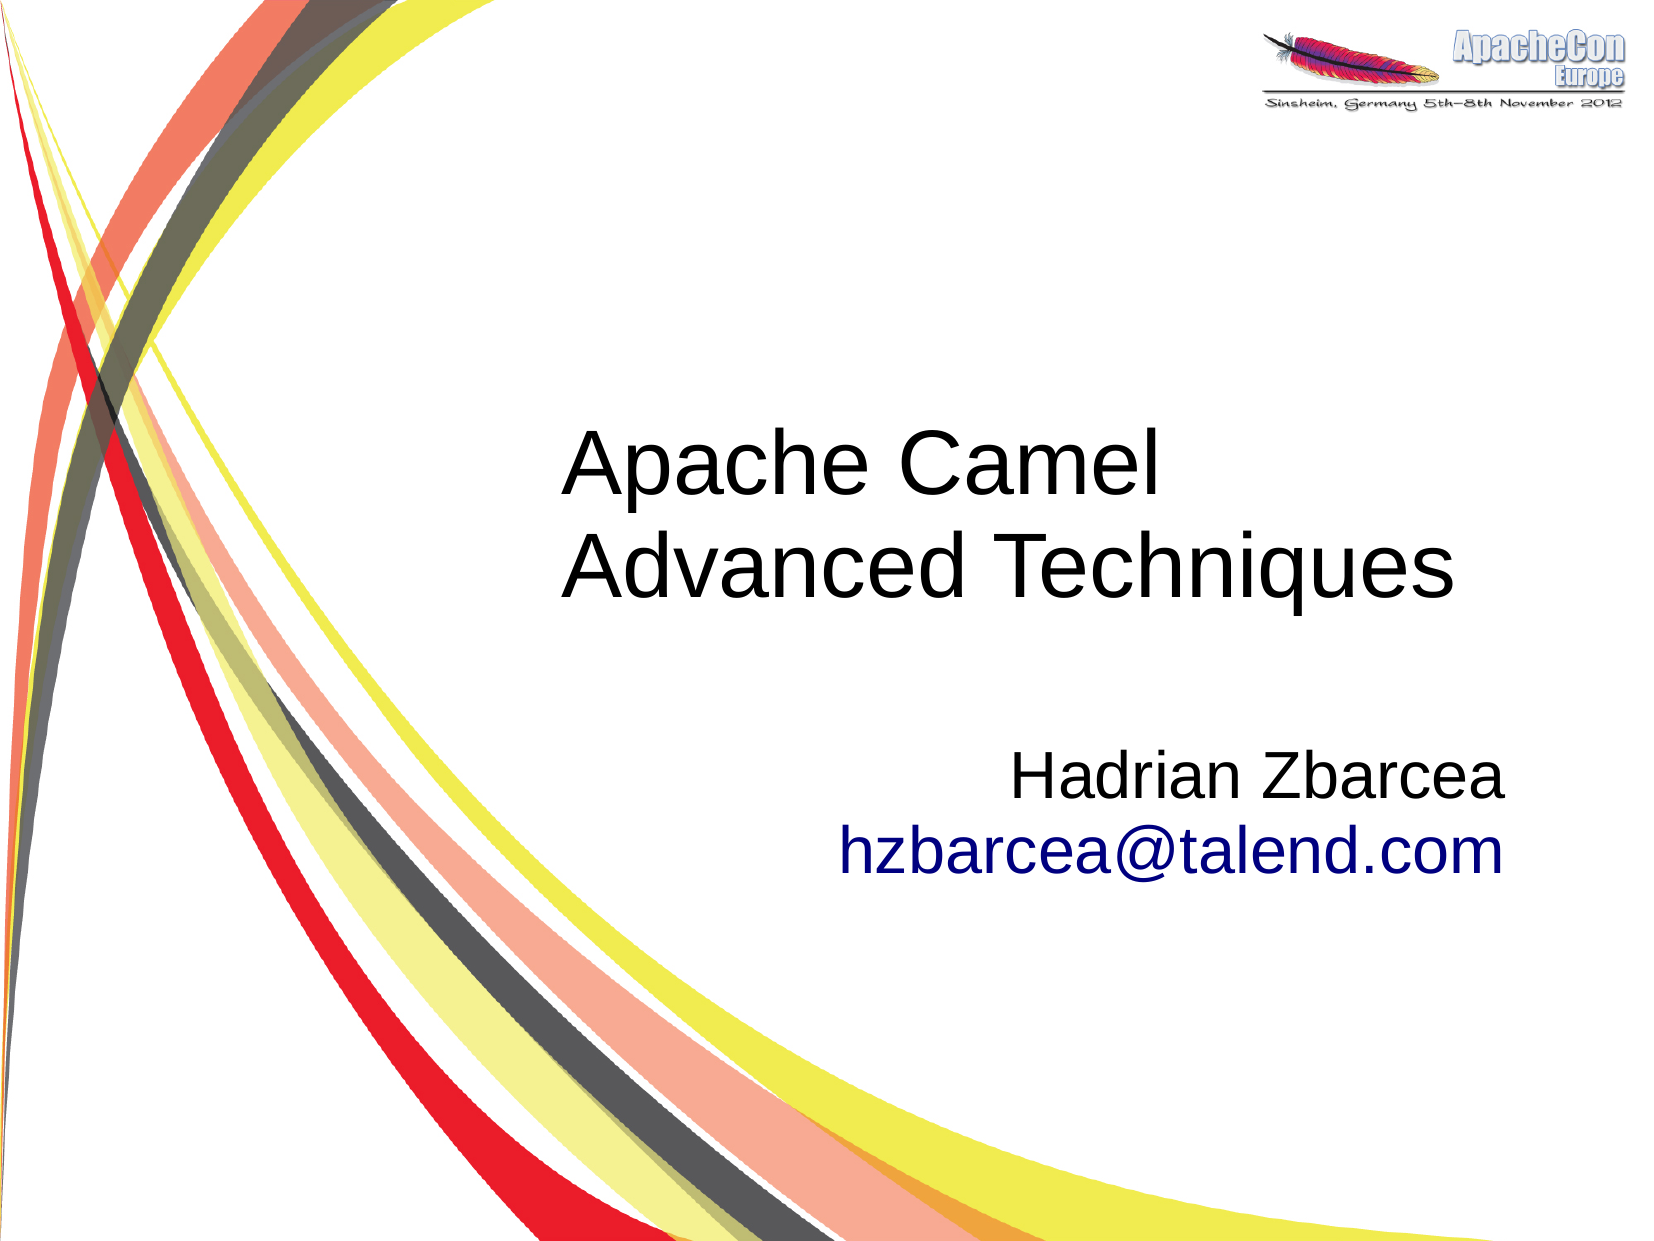

# Apache Camel Advanced Techniques
Hadrian Zbarcea
hzbarcea@talend.com